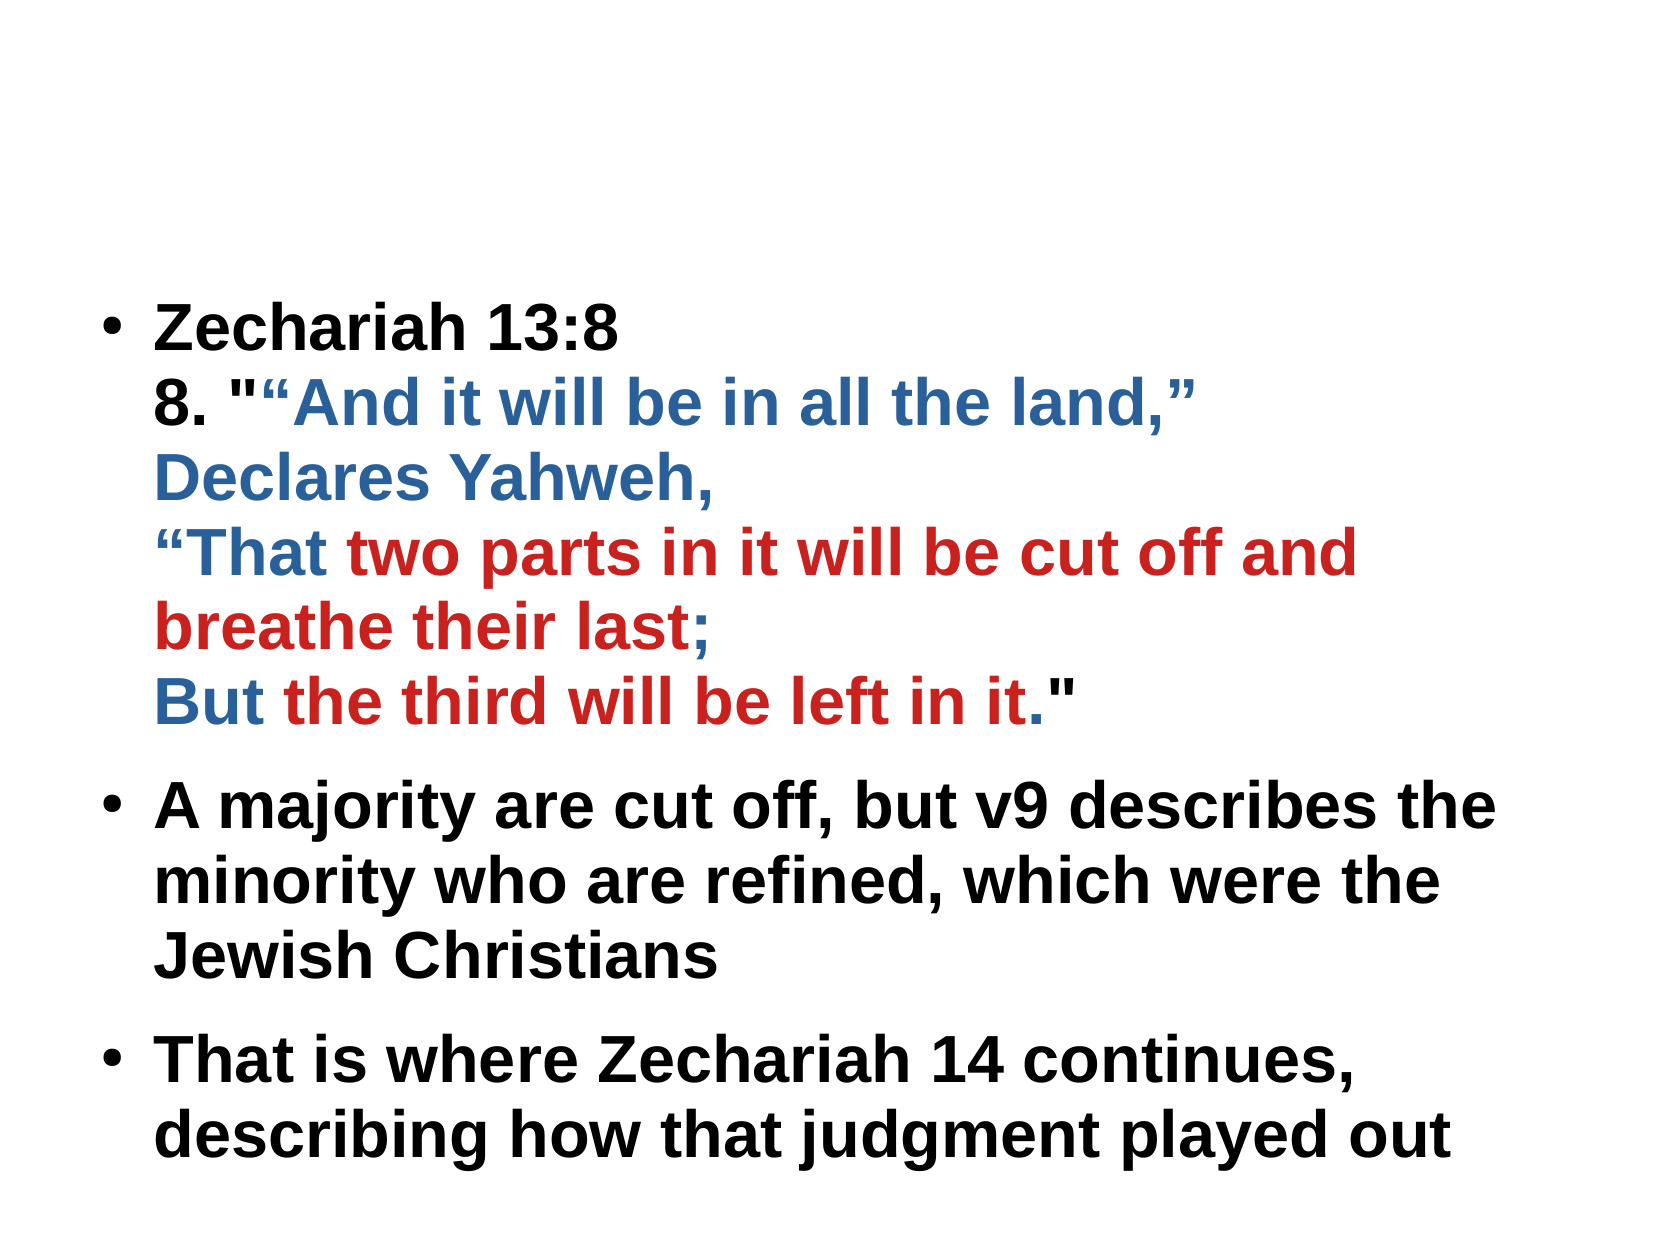

#
Zechariah 13:8
8. "“And it will be in all the land,”
Declares Yahweh,
“That two parts in it will be cut off and breathe their last;
But the third will be left in it."
A majority are cut off, but v9 describes the minority who are refined, which were the Jewish Christians
That is where Zechariah 14 continues, describing how that judgment played out